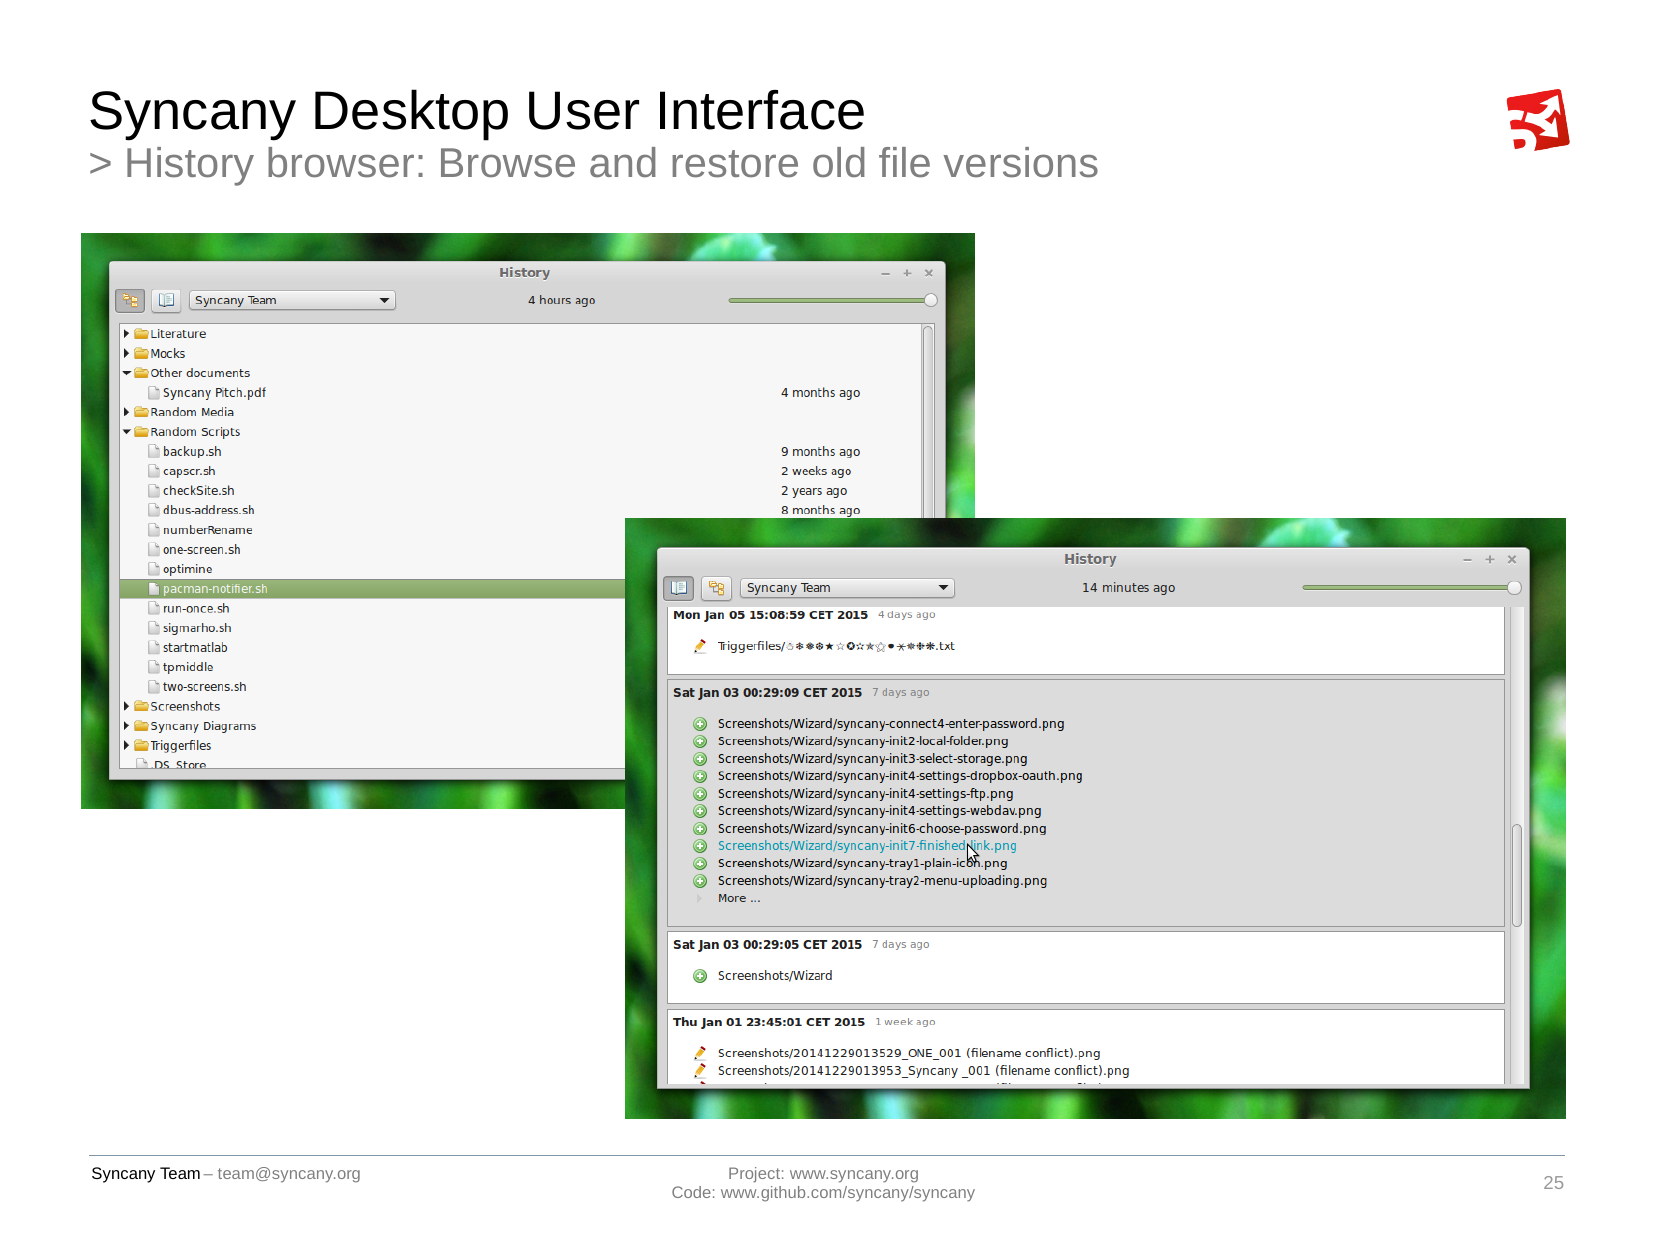

# Syncany Desktop User Interface > History browser: Browse and restore old file versions